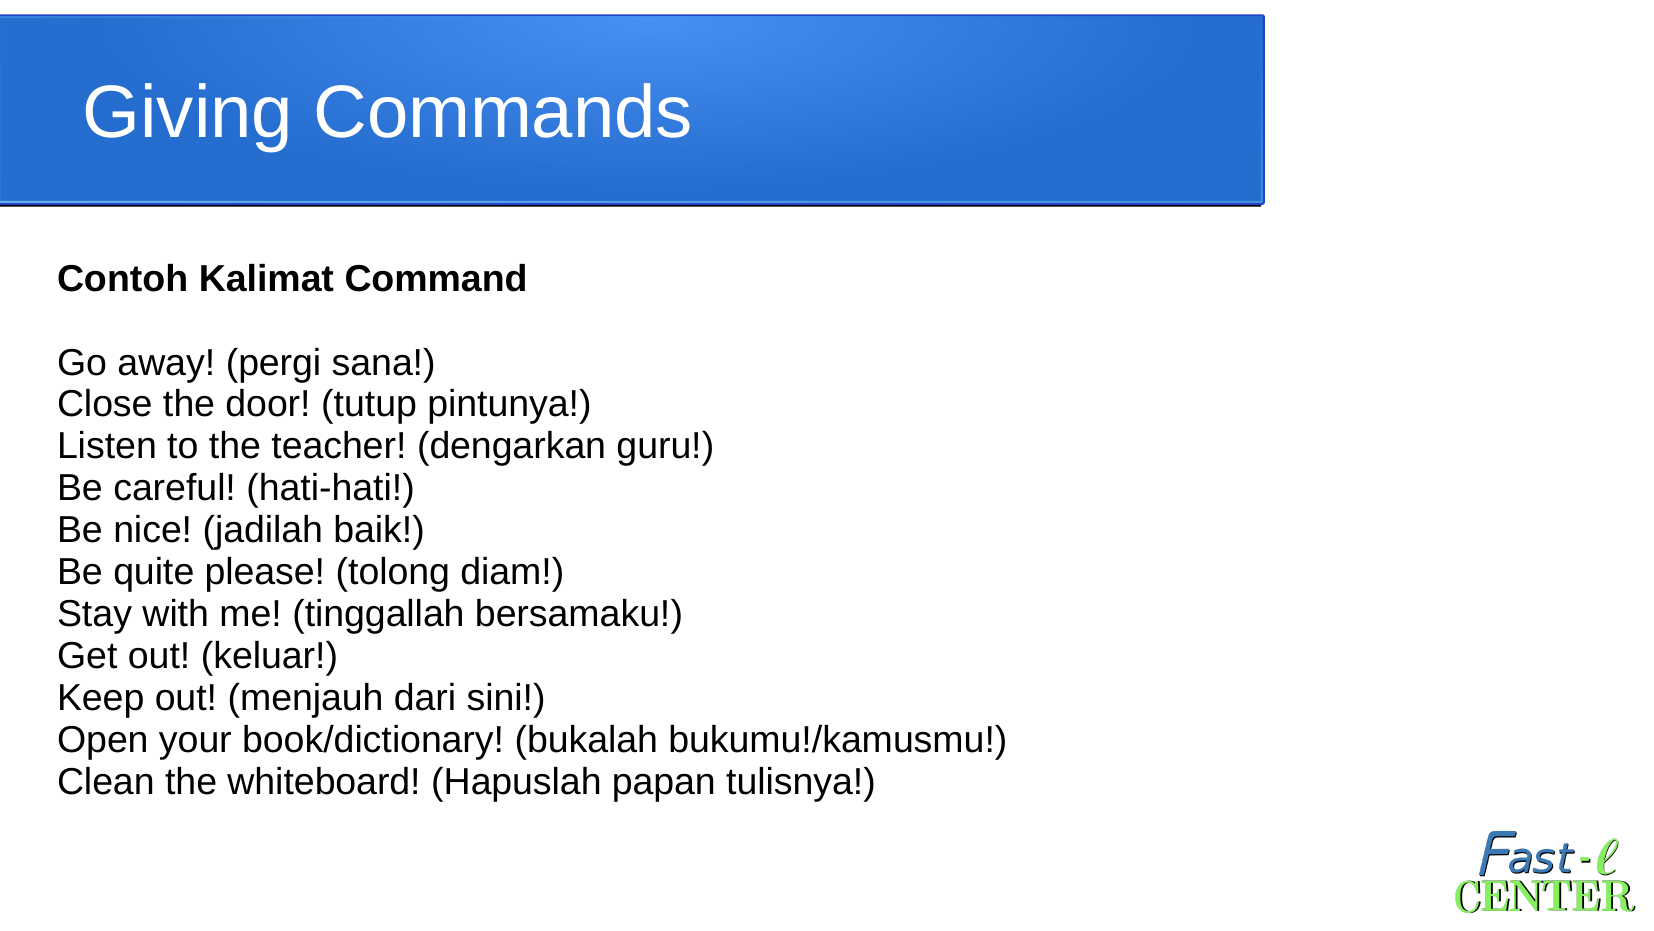

# Giving Commands
Contoh Kalimat Command
Go away! (pergi sana!)
Close the door! (tutup pintunya!)
Listen to the teacher! (dengarkan guru!)
Be careful! (hati-hati!)
Be nice! (jadilah baik!)
Be quite please! (tolong diam!)
Stay with me! (tinggallah bersamaku!)
Get out! (keluar!)
Keep out! (menjauh dari sini!)
Open your book/dictionary! (bukalah bukumu!/kamusmu!)
Clean the whiteboard! (Hapuslah papan tulisnya!)